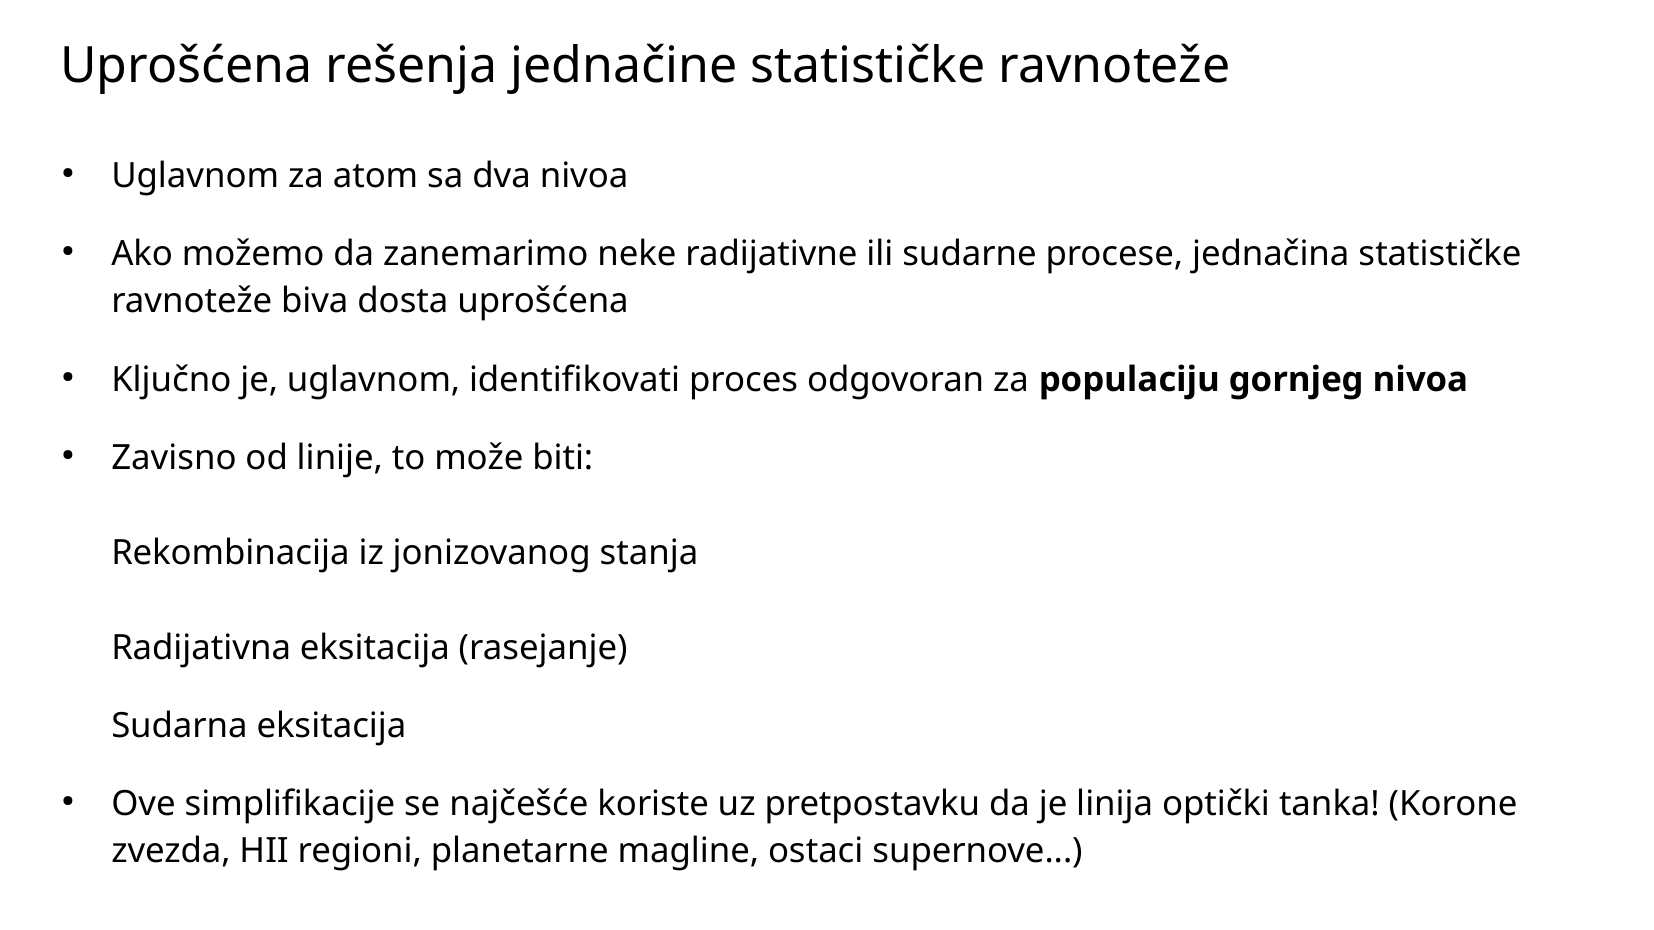

# Uprošćena rešenja jednačine statističke ravnoteže
Uglavnom za atom sa dva nivoa
Ako možemo da zanemarimo neke radijativne ili sudarne procese, jednačina statističke ravnoteže biva dosta uprošćena
Ključno je, uglavnom, identifikovati proces odgovoran za populaciju gornjeg nivoa
Zavisno od linije, to može biti:
Rekombinacija iz jonizovanog stanja
Radijativna eksitacija (rasejanje)
Sudarna eksitacija
Ove simplifikacije se najčešće koriste uz pretpostavku da je linija optički tanka! (Korone zvezda, HII regioni, planetarne magline, ostaci supernove...)